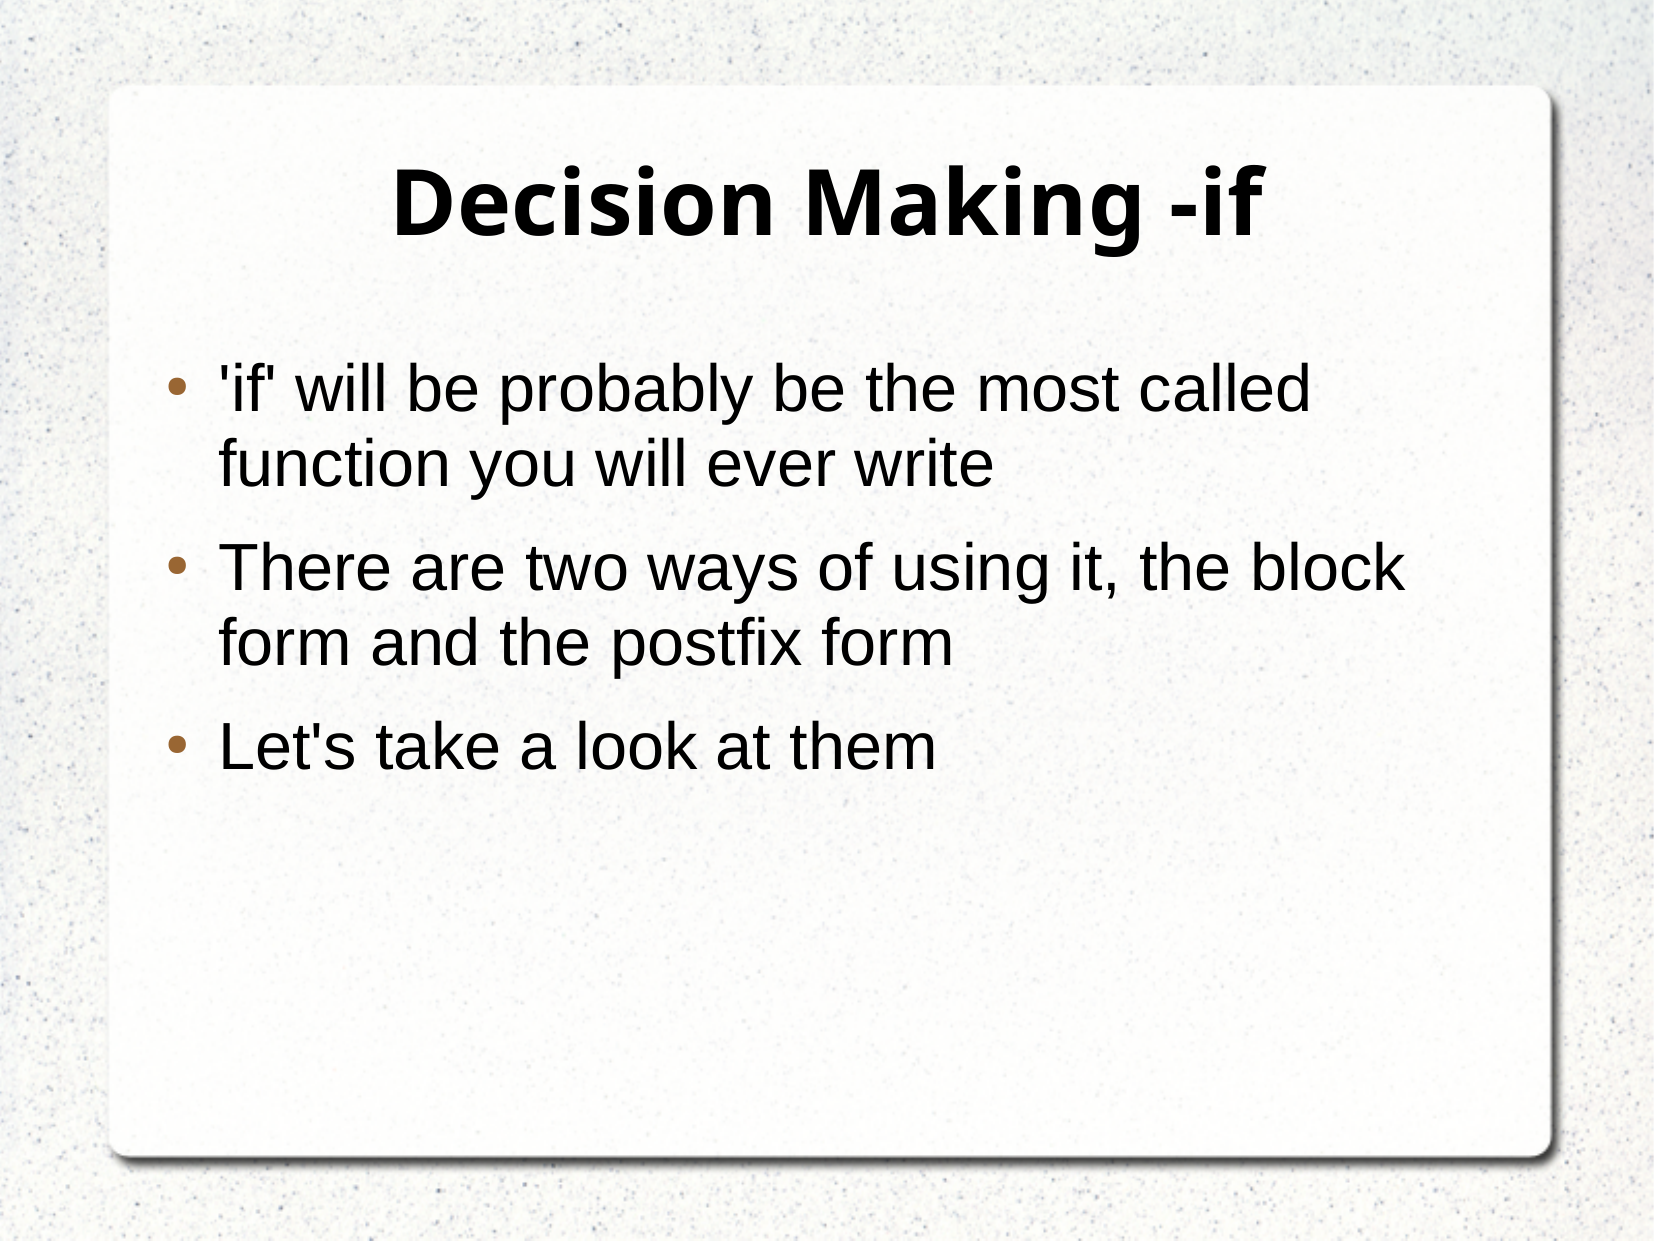

# Decision Making -if
'if' will be probably be the most called function you will ever write
There are two ways of using it, the block form and the postfix form
Let's take a look at them